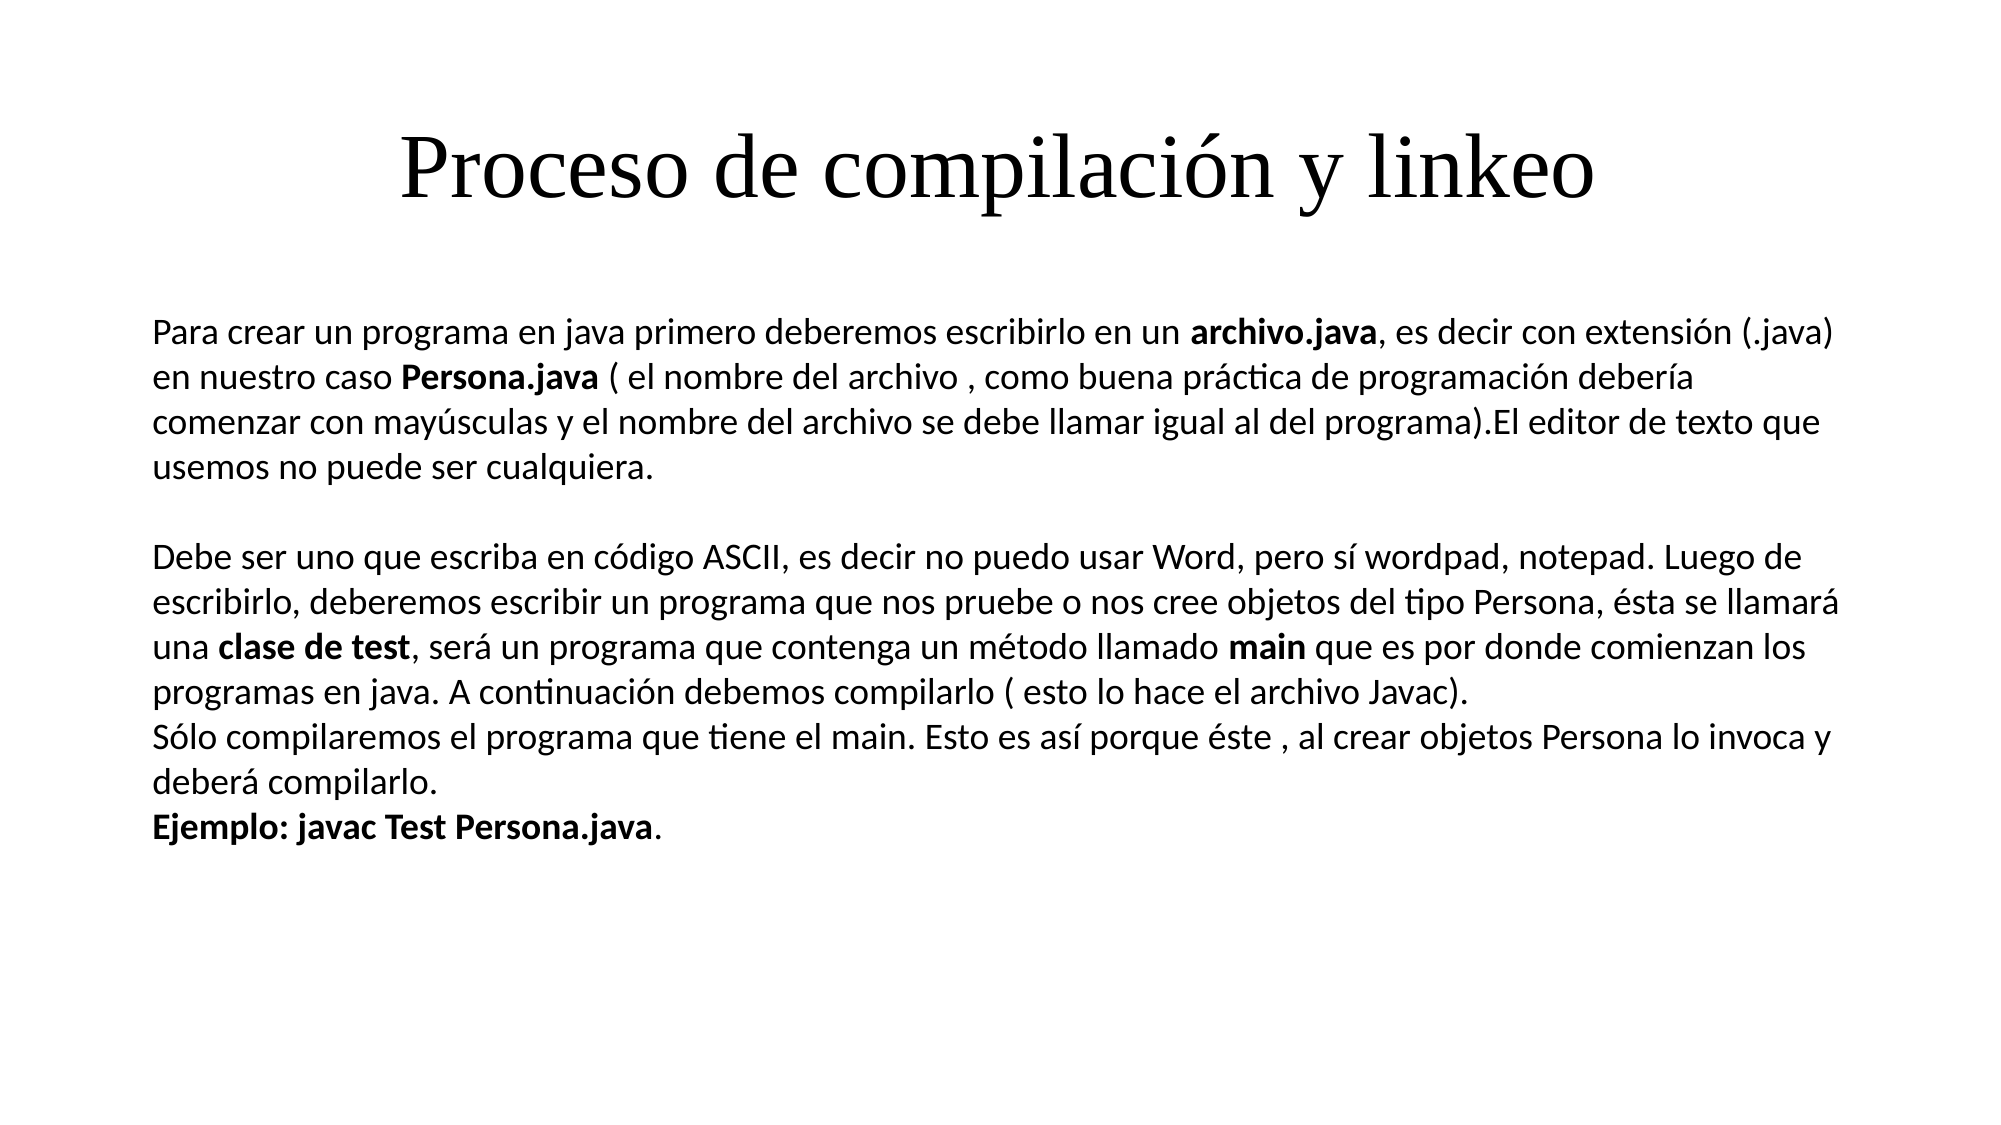

Proceso de compilación y linkeo
Para crear un programa en java primero deberemos escribirlo en un archivo.java, es decir con extensión (.java) en nuestro caso Persona.java ( el nombre del archivo , como buena práctica de programación debería comenzar con mayúsculas y el nombre del archivo se debe llamar igual al del programa).El editor de texto que usemos no puede ser cualquiera.
Debe ser uno que escriba en código ASCII, es decir no puedo usar Word, pero sí wordpad, notepad. Luego de escribirlo, deberemos escribir un programa que nos pruebe o nos cree objetos del tipo Persona, ésta se llamará una clase de test, será un programa que contenga un método llamado main que es por donde comienzan los programas en java. A continuación debemos compilarlo ( esto lo hace el archivo Javac).
Sólo compilaremos el programa que tiene el main. Esto es así porque éste , al crear objetos Persona lo invoca y deberá compilarlo.
Ejemplo: javac Test Persona.java.